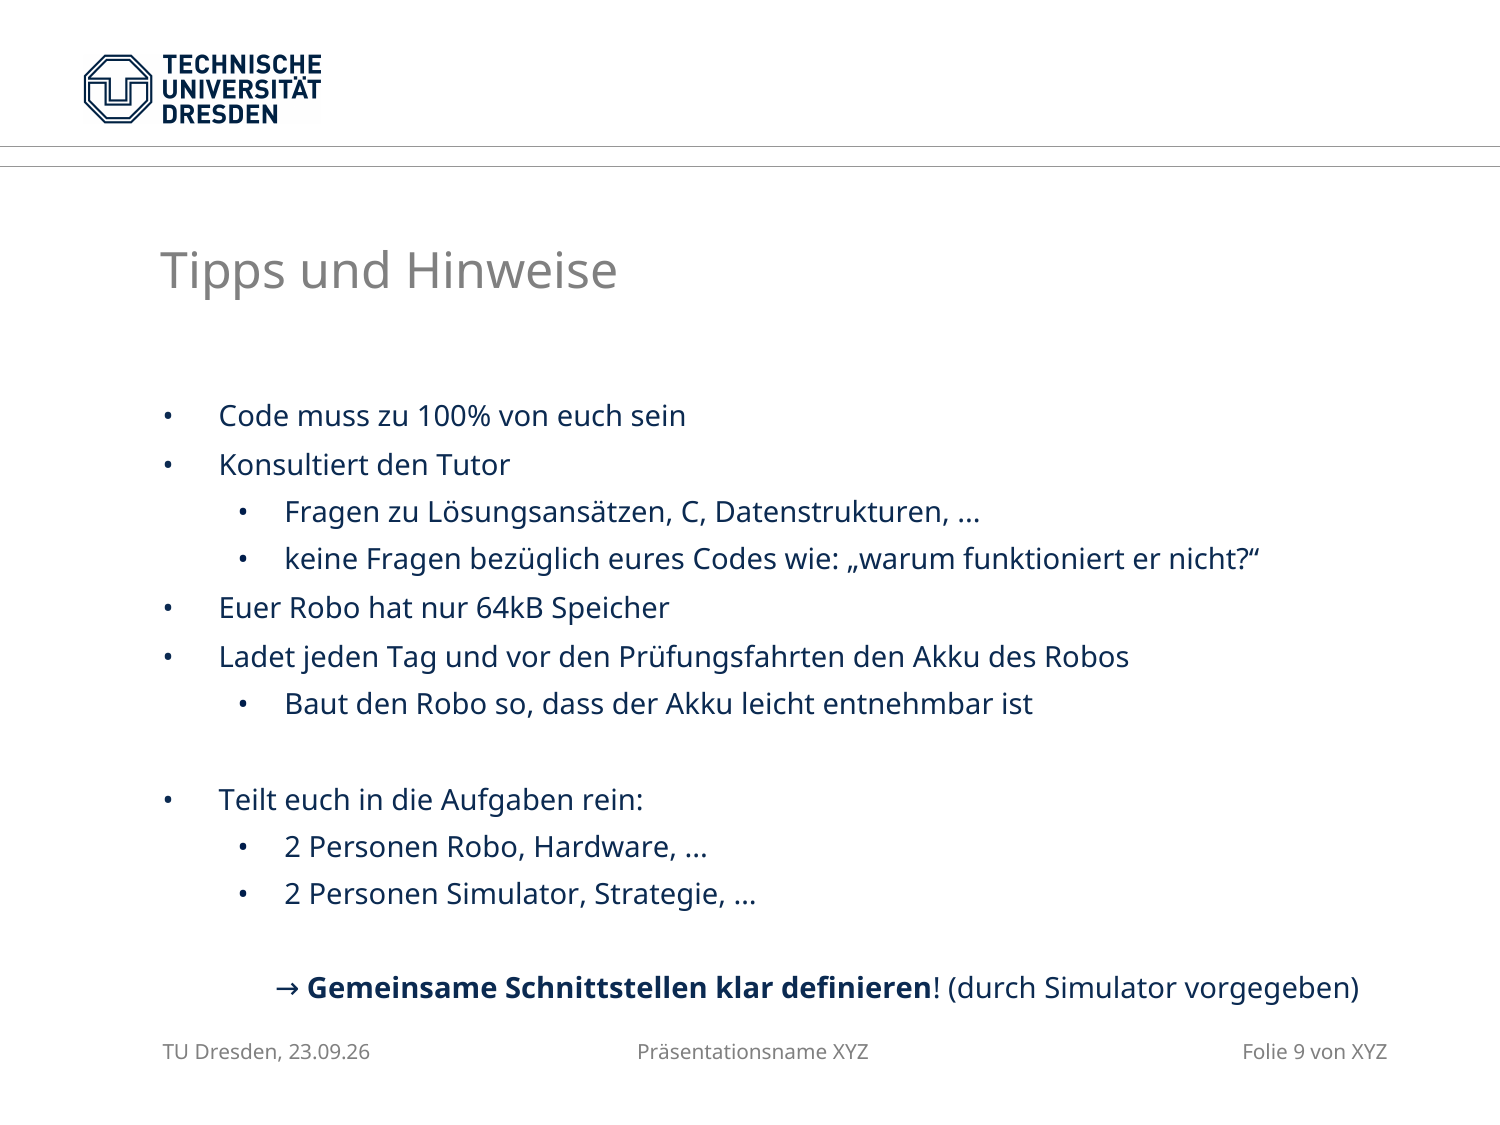

# Tipps und Hinweise
Code muss zu 100% von euch sein
Konsultiert den Tutor
Fragen zu Lösungsansätzen, C, Datenstrukturen, ...
keine Fragen bezüglich eures Codes wie: „warum funktioniert er nicht?“
Euer Robo hat nur 64kB Speicher
Ladet jeden Tag und vor den Prüfungsfahrten den Akku des Robos
Baut den Robo so, dass der Akku leicht entnehmbar ist
Teilt euch in die Aufgaben rein:
2 Personen Robo, Hardware, ...
2 Personen Simulator, Strategie, …
→ Gemeinsame Schnittstellen klar definieren! (durch Simulator vorgegeben)
9